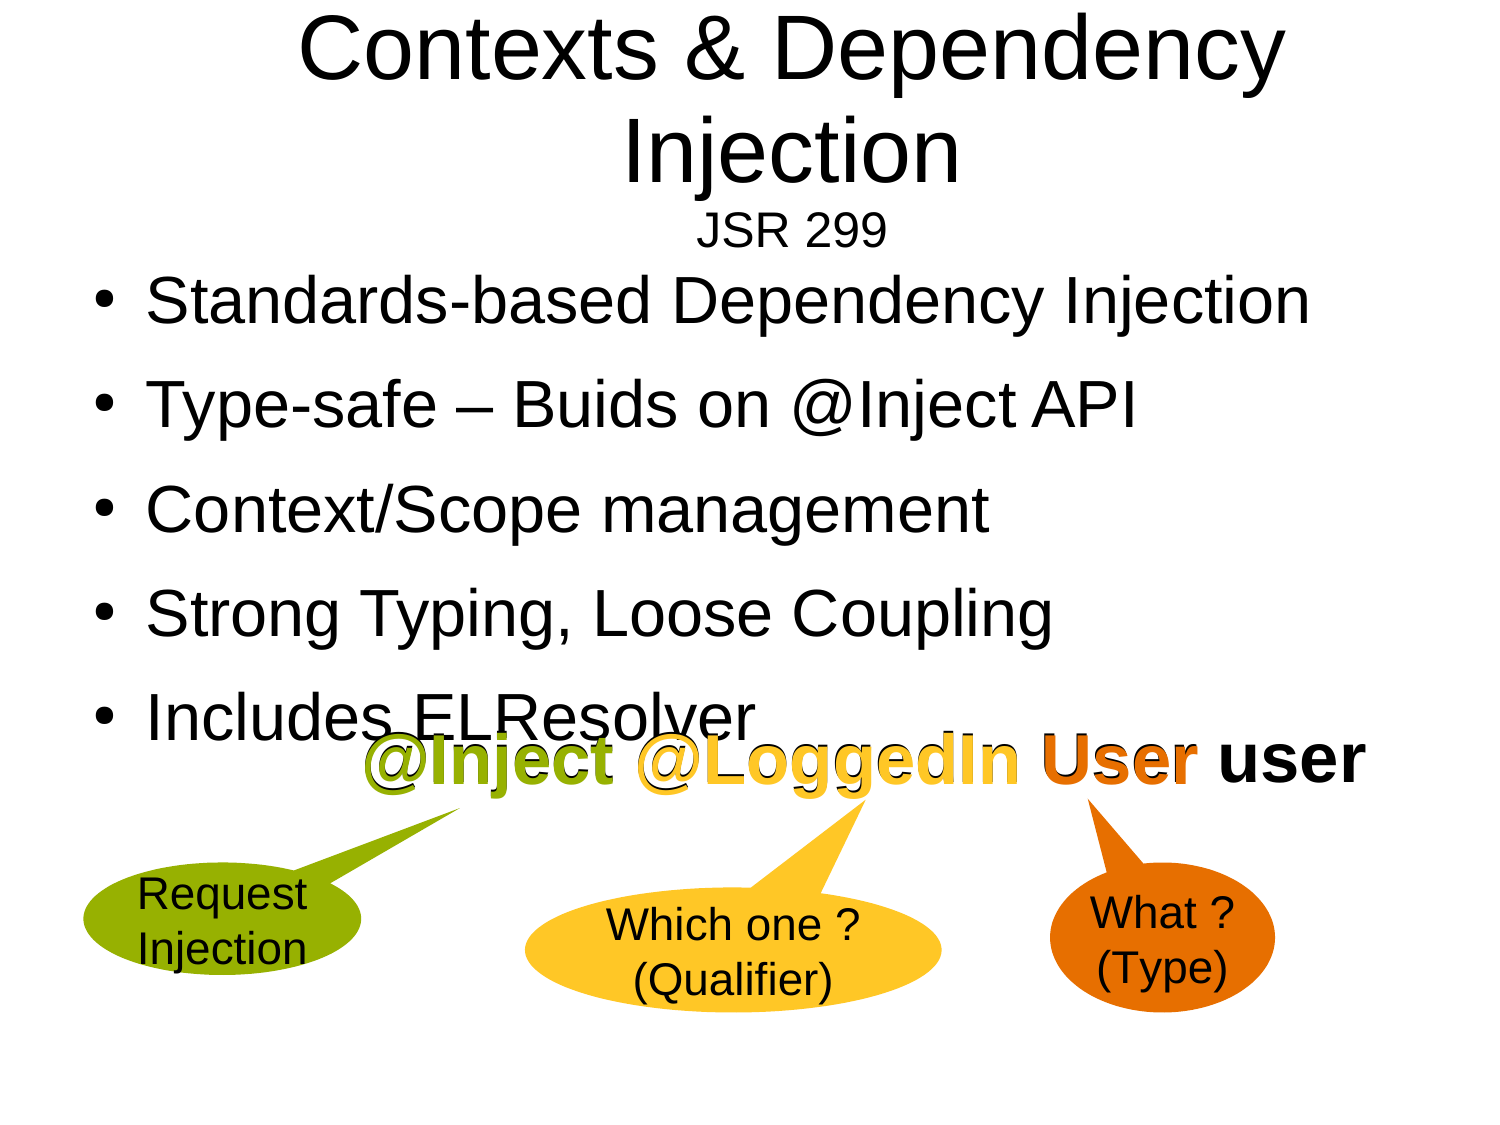

# Contexts & Dependency Injection JSR 299
Standards-based Dependency Injection
Type-safe – Buids on @Inject API
Context/Scope management
Strong Typing, Loose Coupling
Includes ELResolver
@Inject @LoggedIn User user
@Inject @LoggedIn User
Request
Injection
What ?
(Type)
Which one ?
(Qualifier)